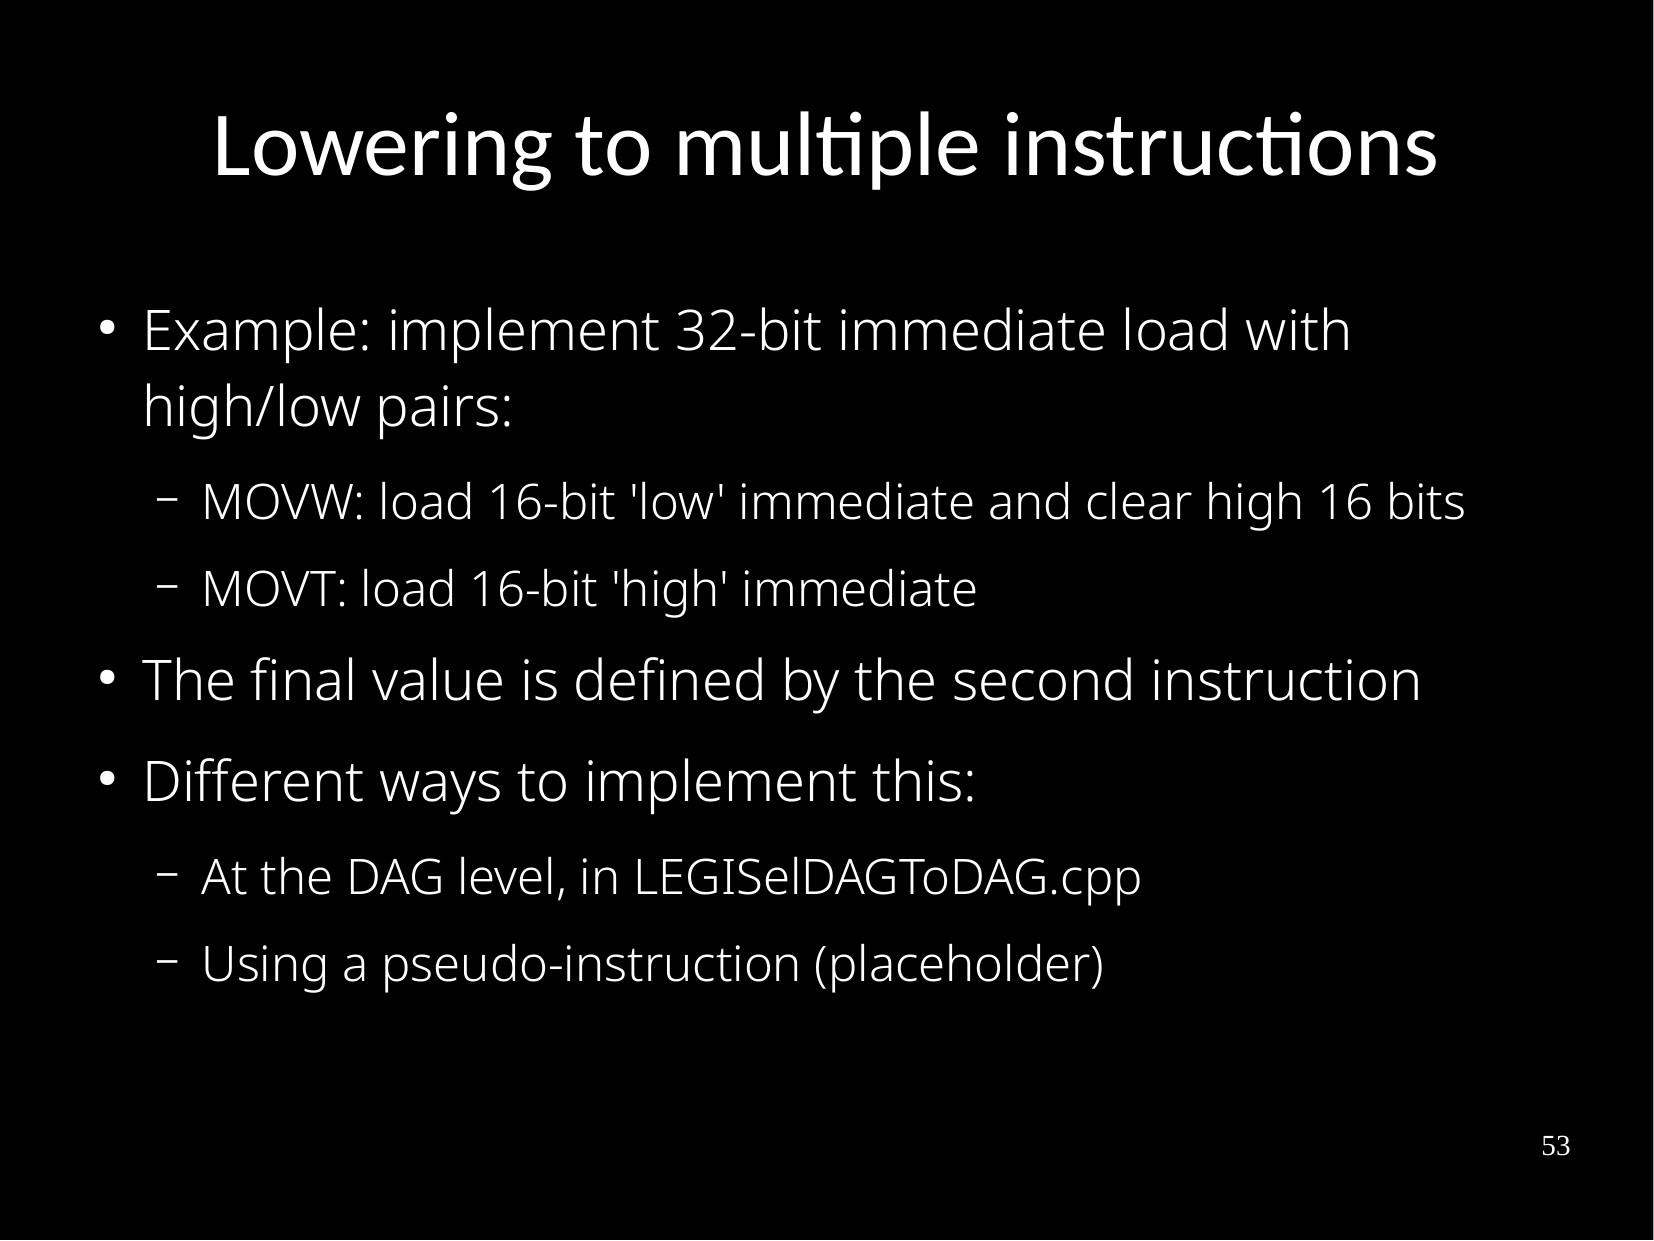

# Lowering to multiple instructions
Example: implement 32-bit immediate load with high/low pairs:
MOVW: load 16-bit 'low' immediate and clear high 16 bits
MOVT: load 16-bit 'high' immediate
The final value is defined by the second instruction
Different ways to implement this:
At the DAG level, in LEGISelDAGToDAG.cpp
Using a pseudo-instruction (placeholder)
53